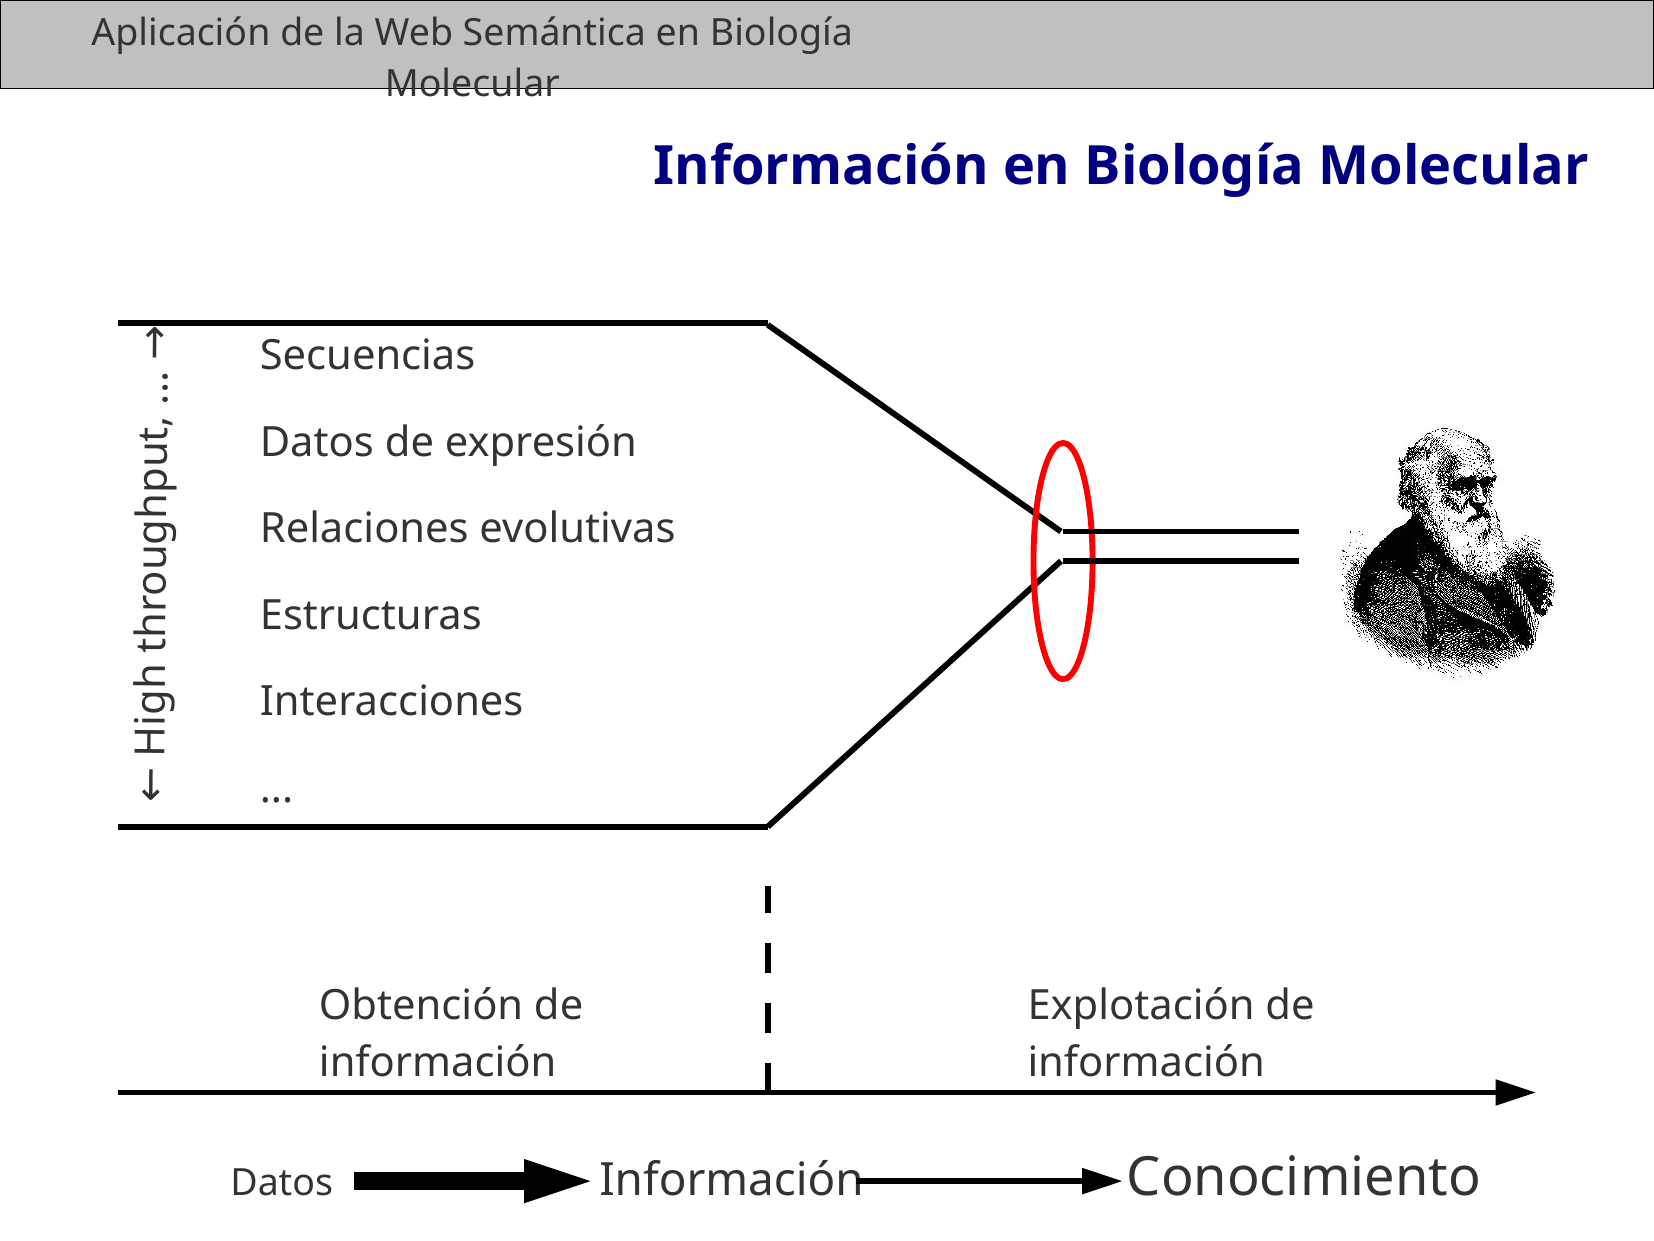

Aplicación de la Web Semántica en Biología Molecular
Información en Biología Molecular
Secuencias
Datos de expresión
Relaciones evolutivas
Estructuras
Interacciones
...
← High throughput, ... →
Obtención de información
Explotación de información
Datos				Información 				 Conocimiento